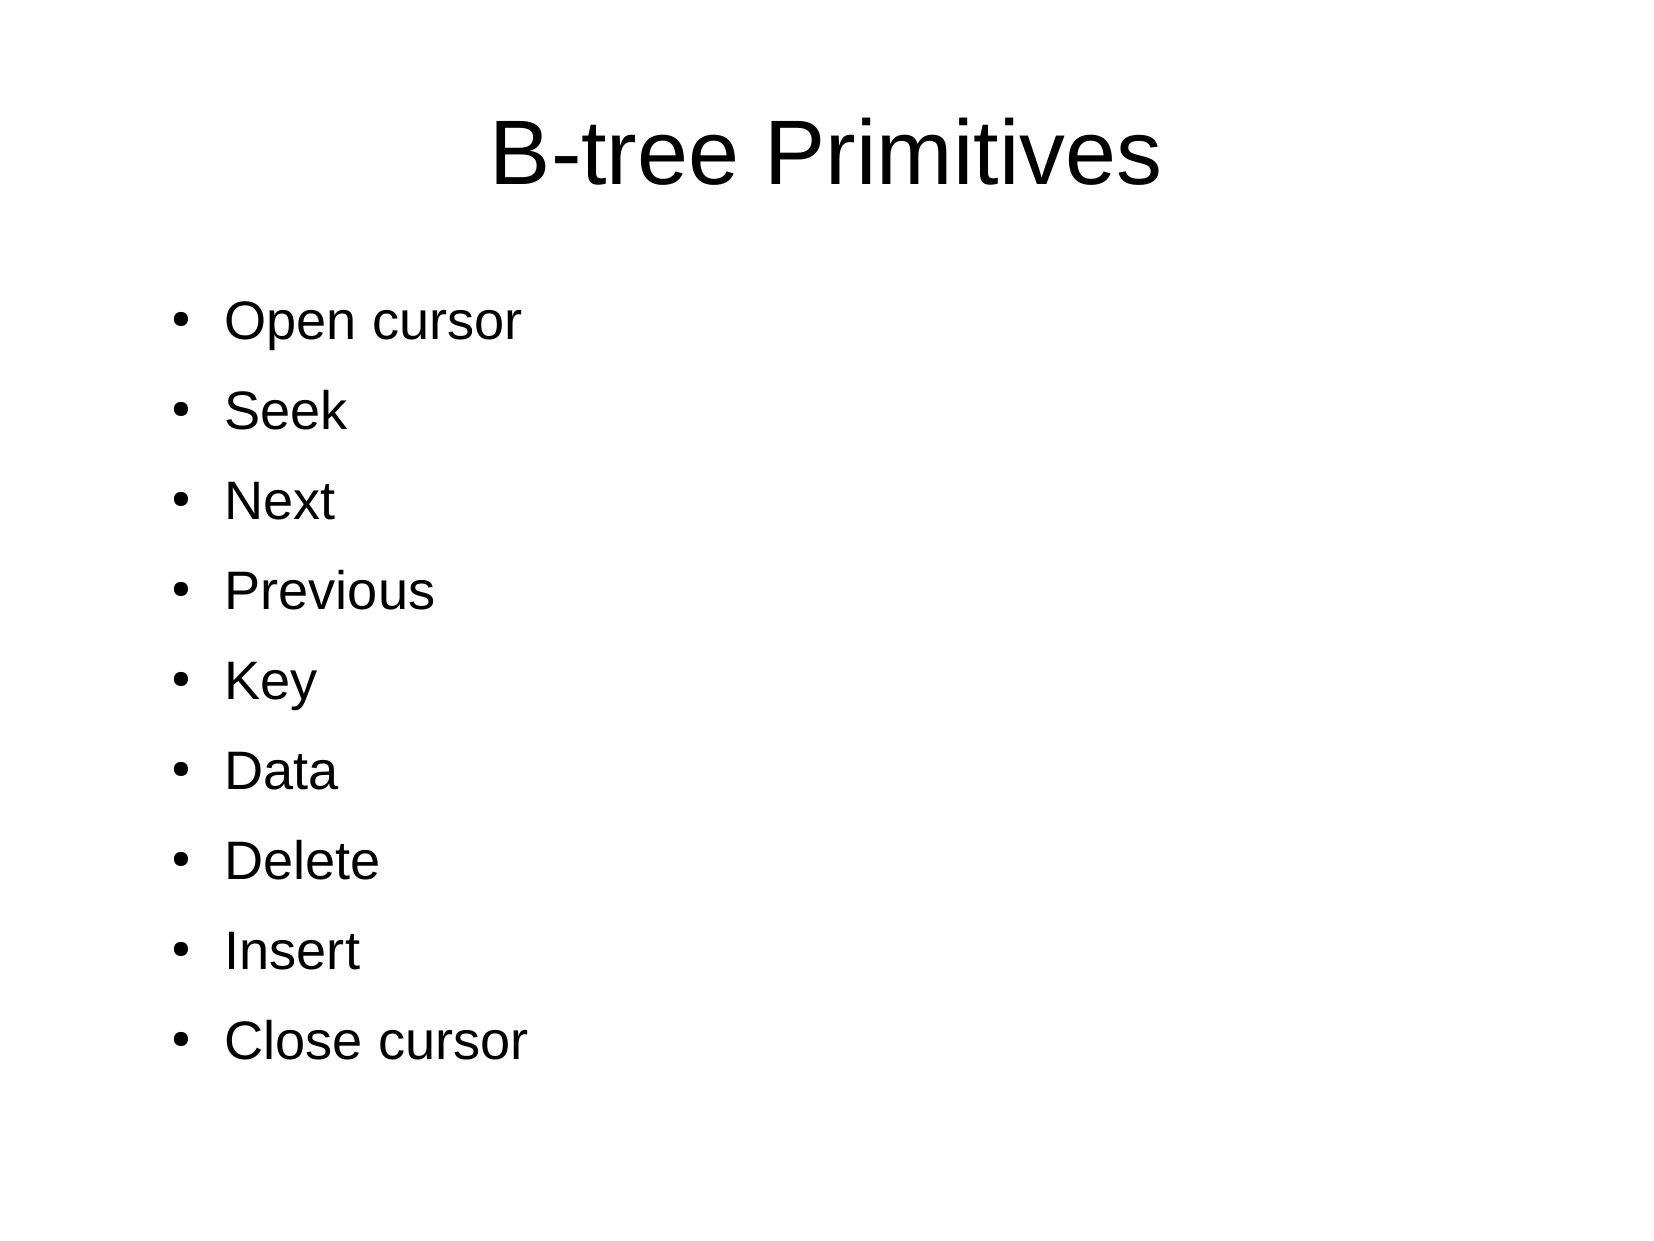

# B-tree Primitives
Open cursor
Seek
Next
Previous
Key
Data
Delete
Insert
Close cursor